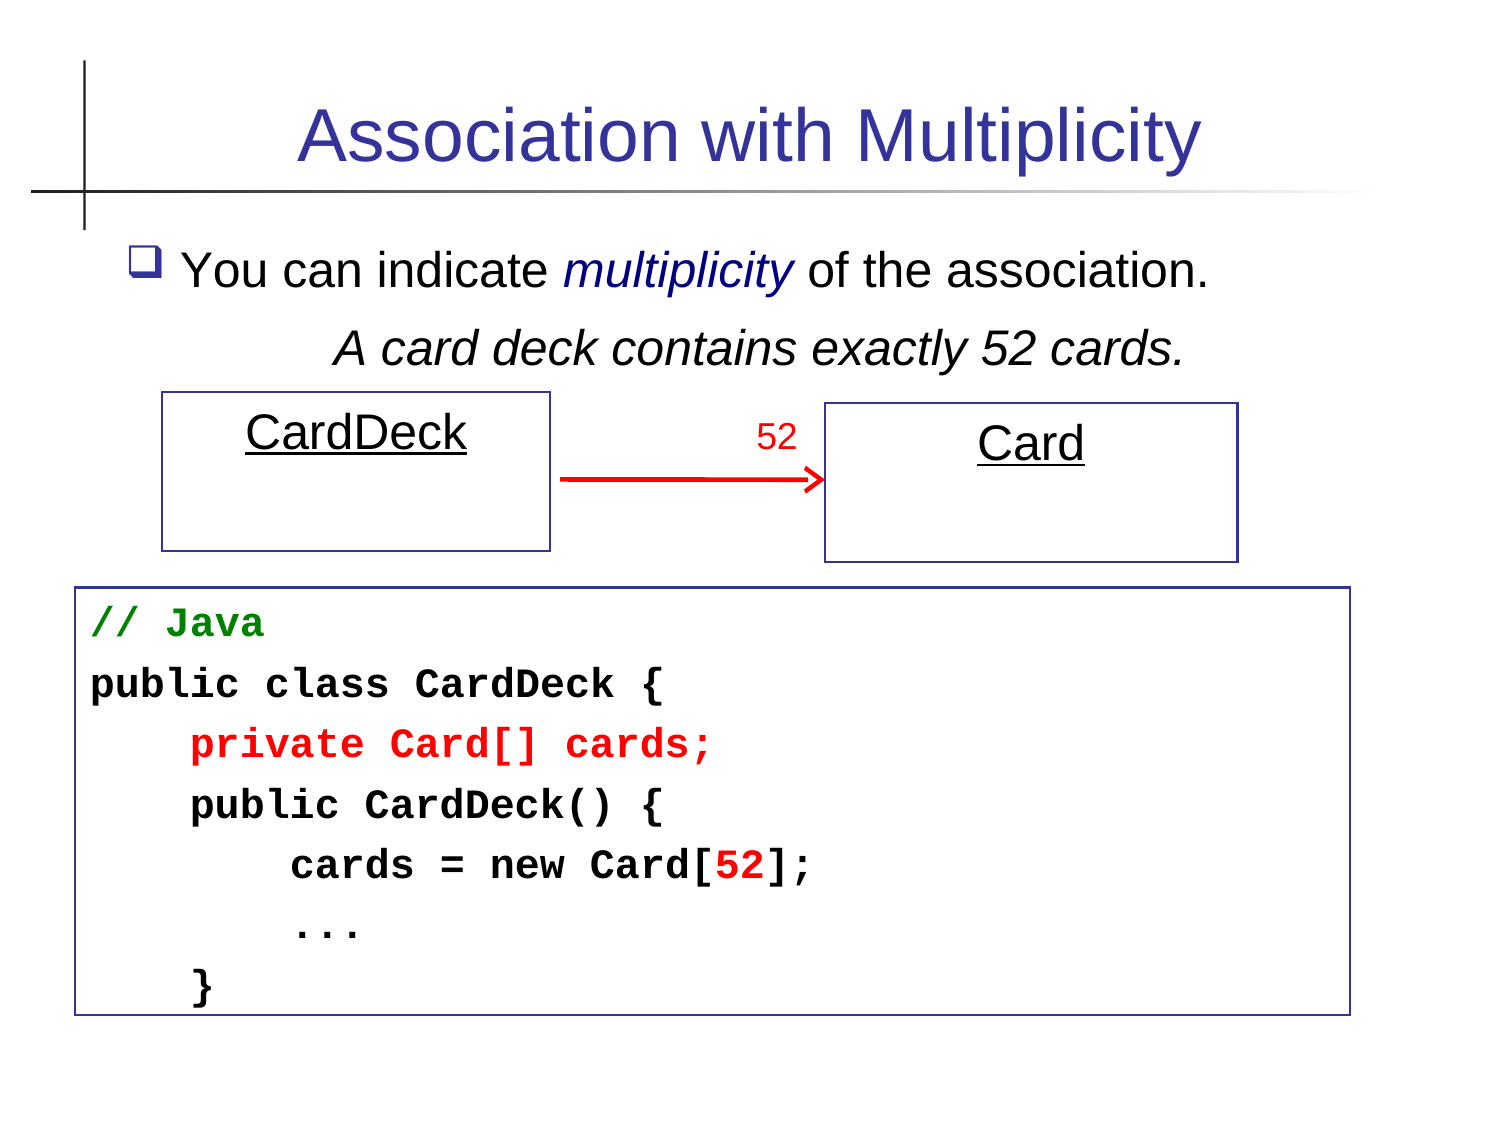

# Association with Multiplicity
You can indicate multiplicity of the association.
A card deck contains exactly 52 cards.
CardDeck
Card
52
// Java
public class CardDeck {
 private Card[] cards;
 public CardDeck() {
 cards = new Card[52];
 ...
 }